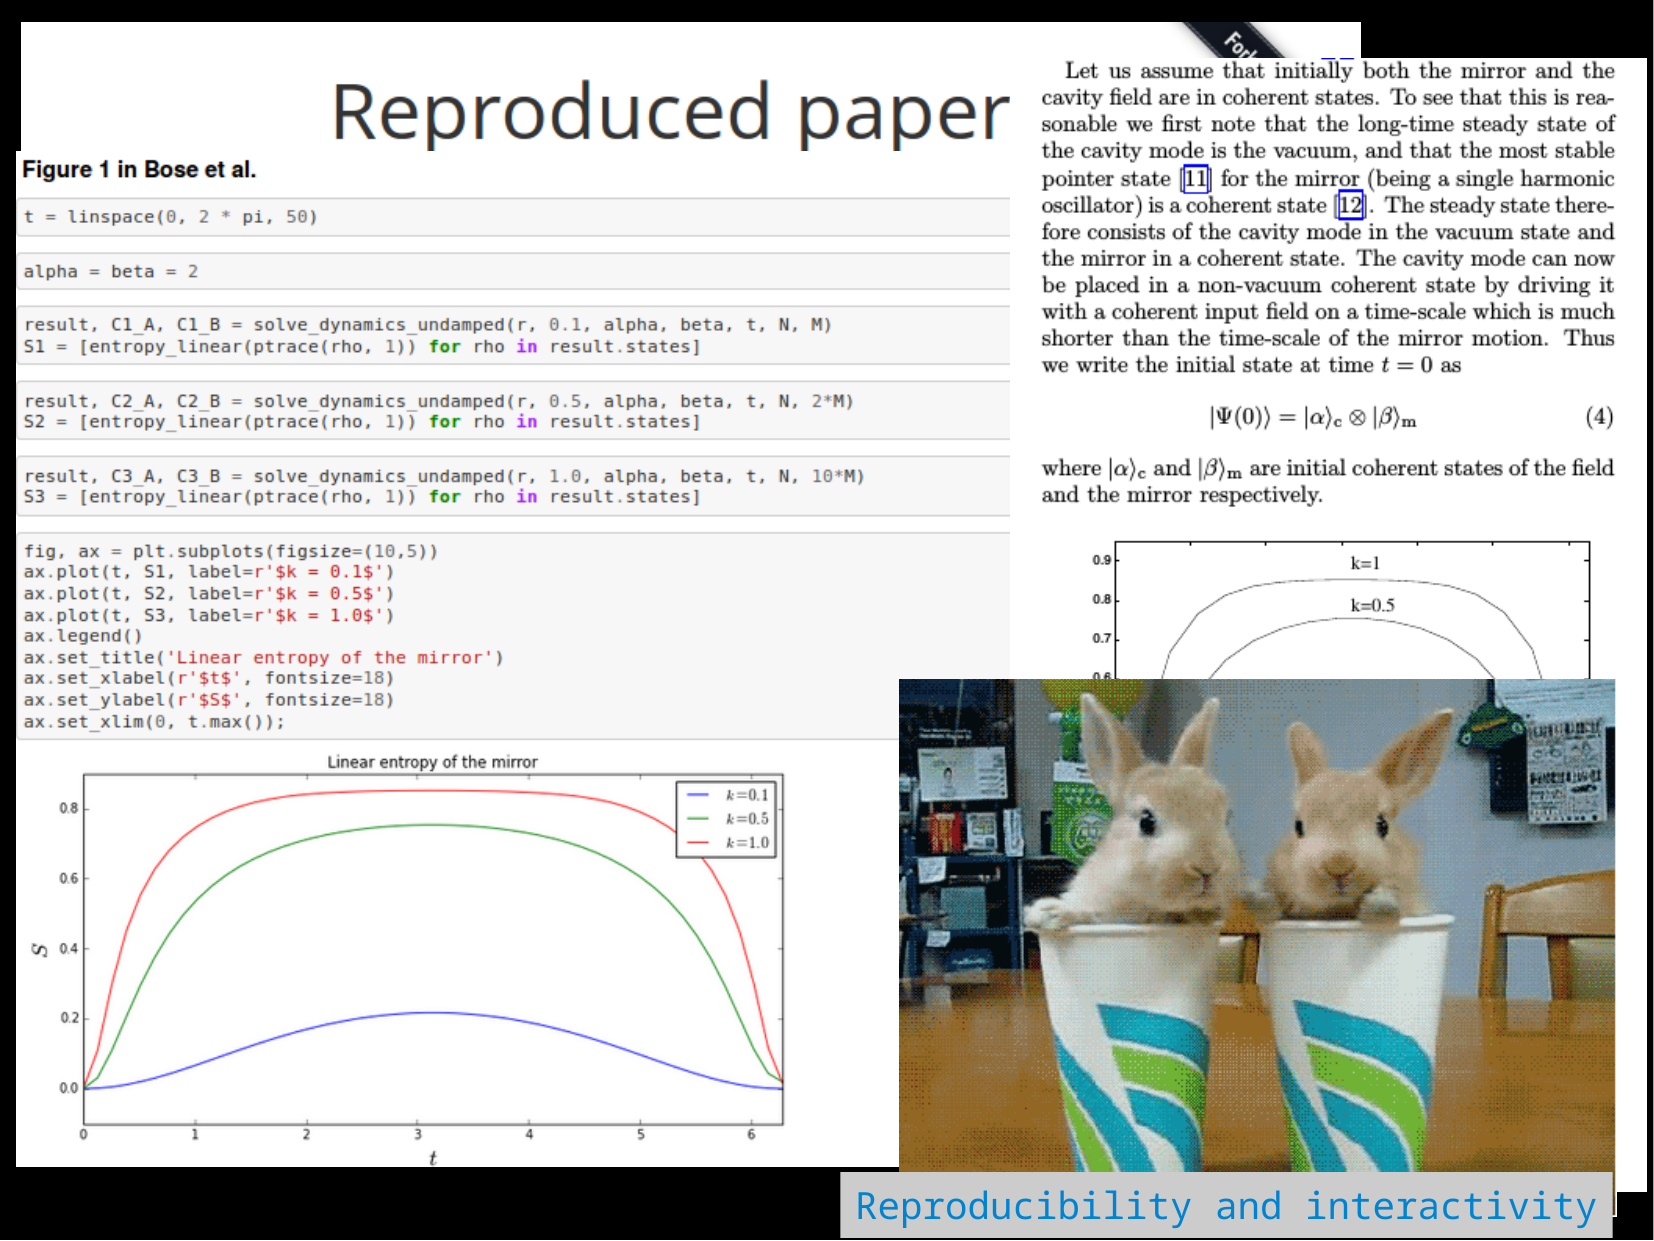

- Polymath project
- nLab
- HoTT book
- Git/GitHub
- SciRate
Reproducibility and interactivity